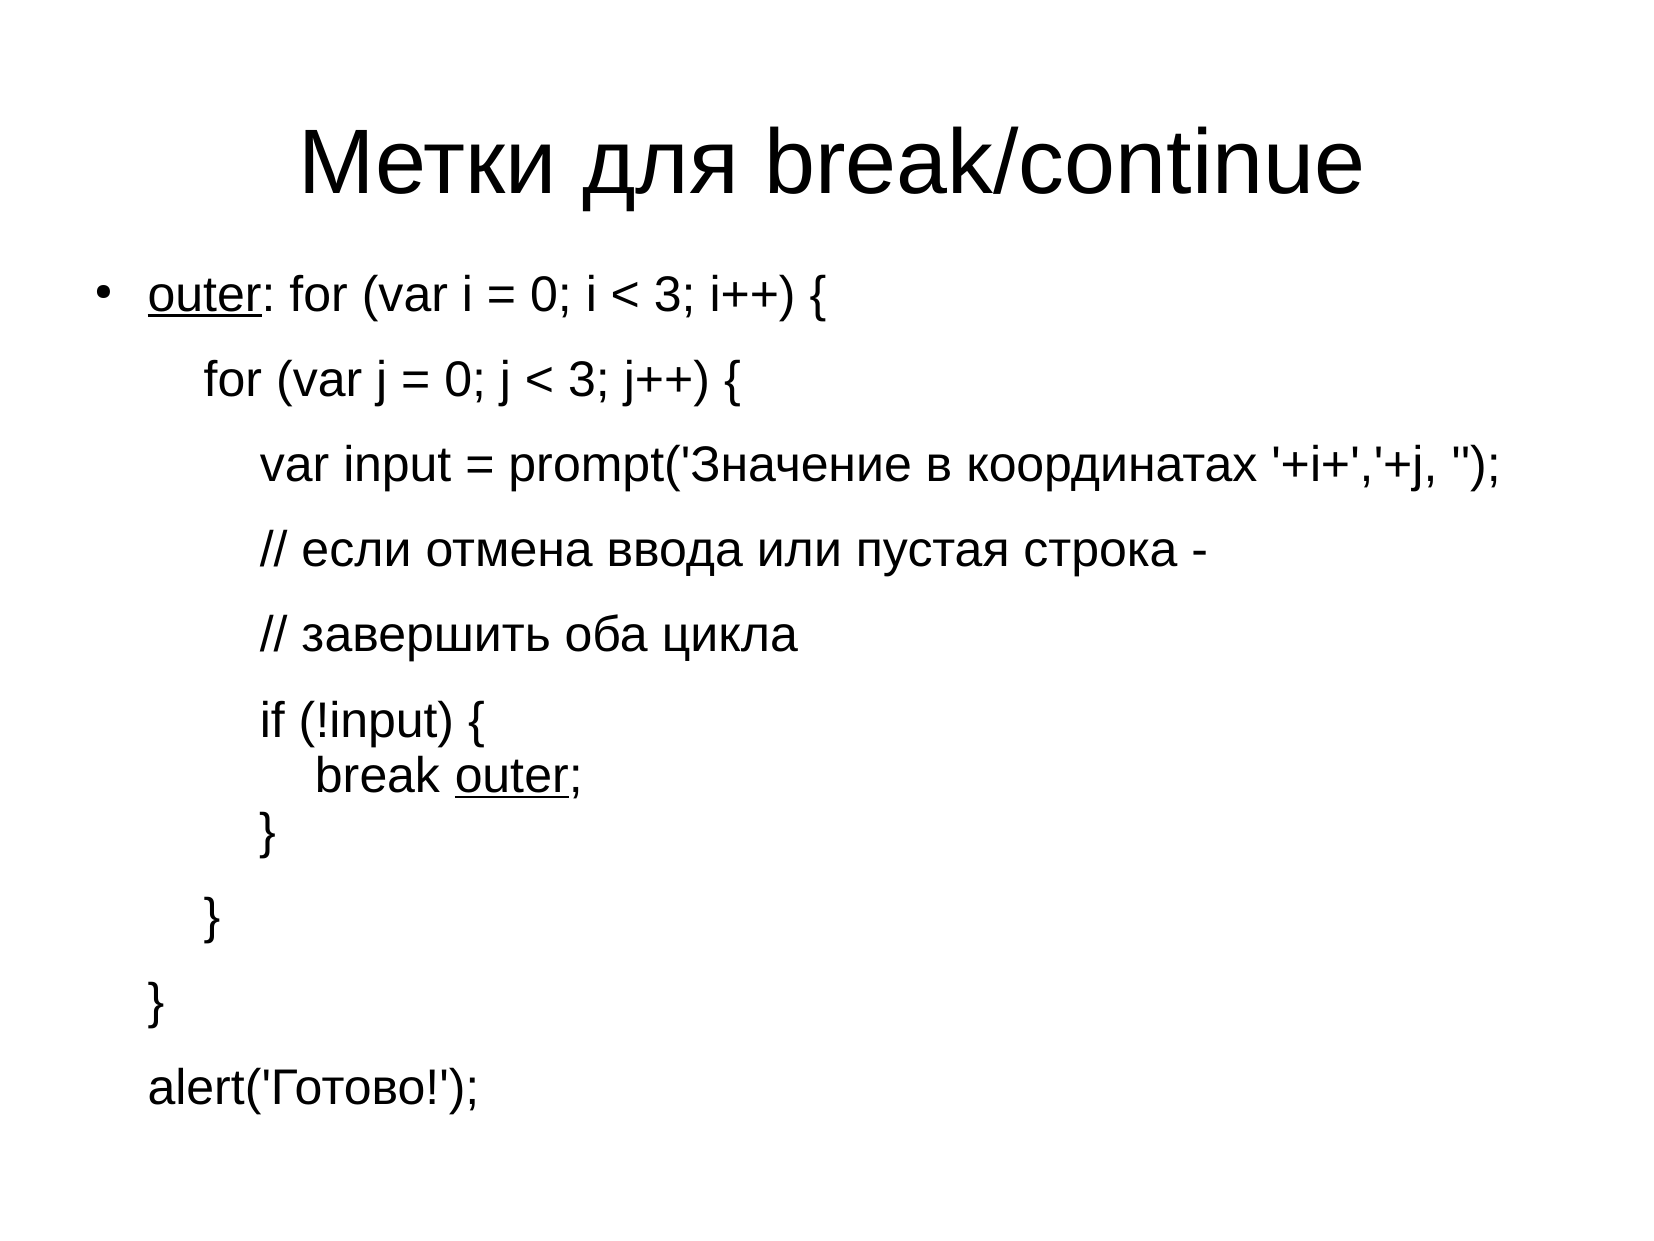

# Метки для break/continue
outer: for (var i = 0; i < 3; i++) {
 for (var j = 0; j < 3; j++) {
 var input = prompt('Значение в координатах '+i+','+j, '');
 // если отмена ввода или пустая строка -
 // завершить оба цикла
 if (!input) {
 break outer;
 }
 }
}
alert('Готово!');